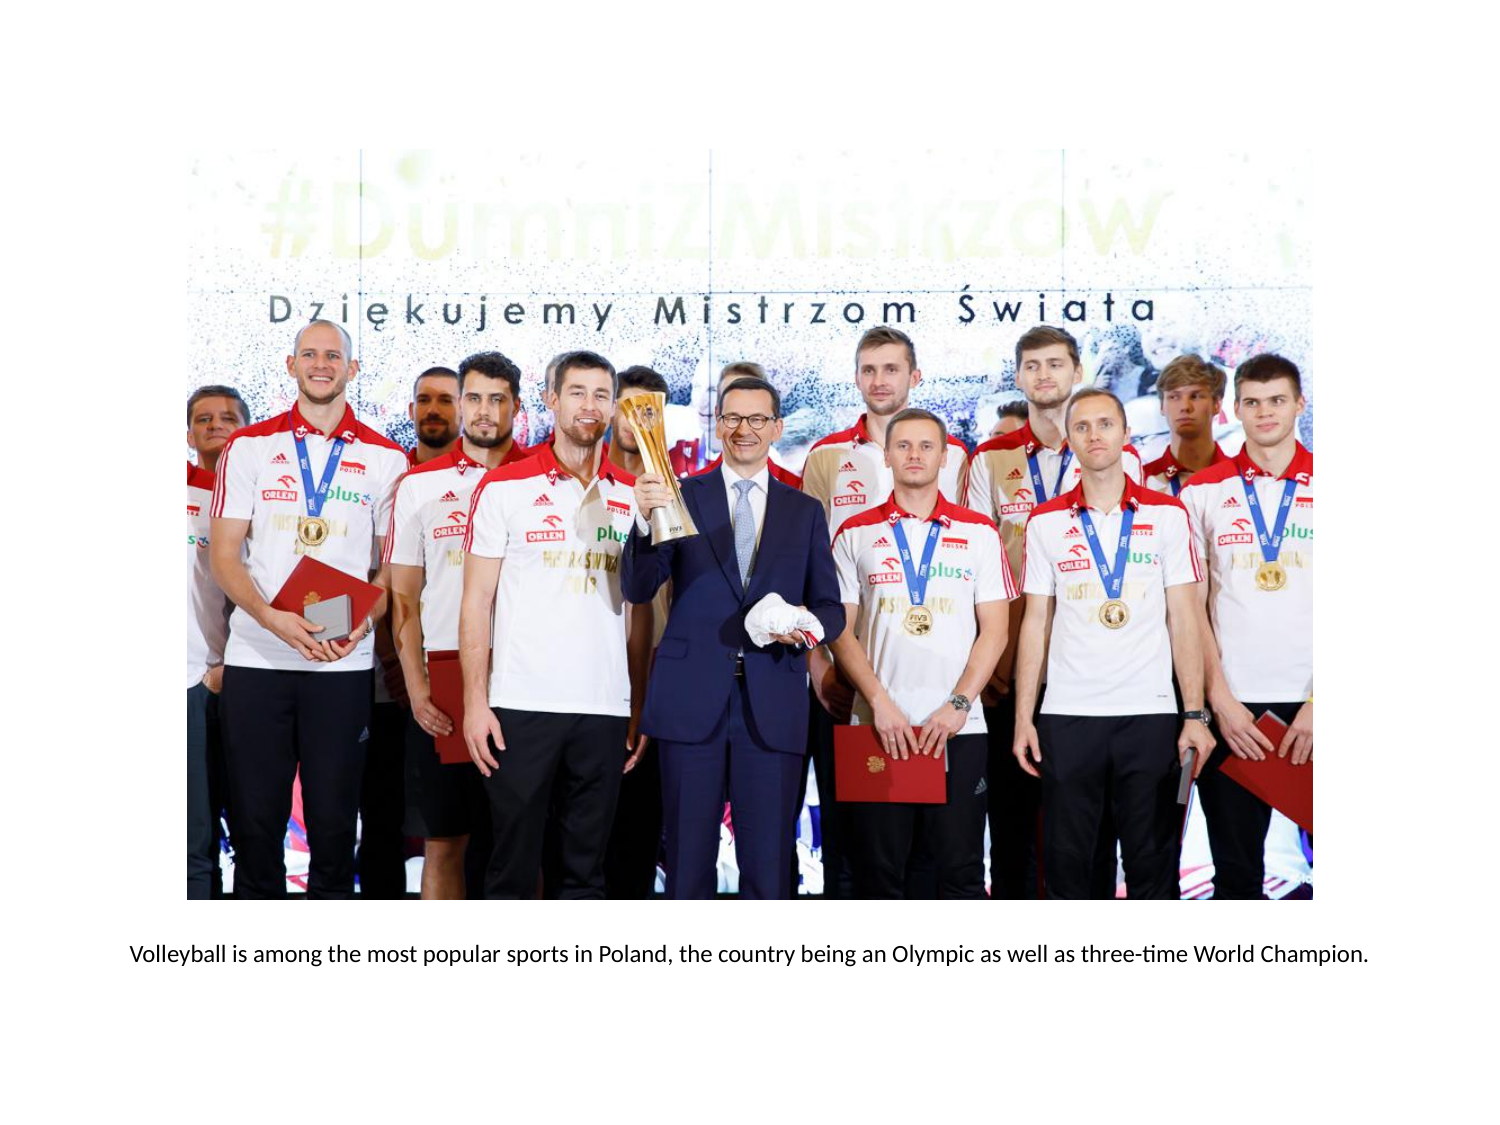

Volleyball is among the most popular sports in Poland, the country being an Olympic as well as three-time World Champion.